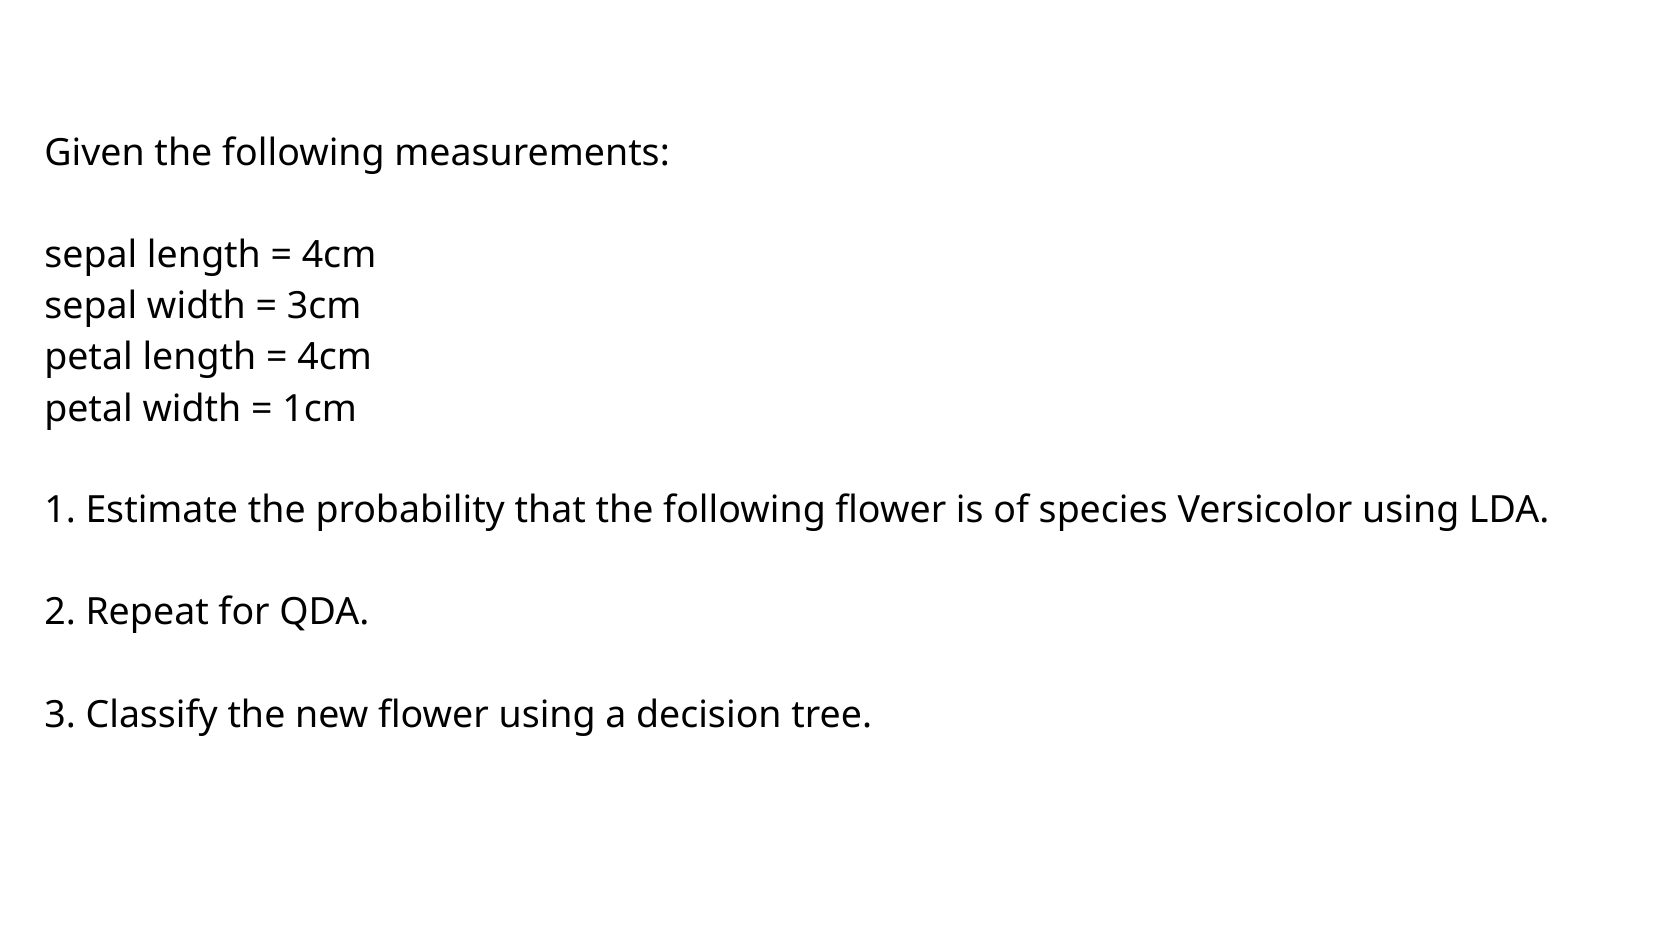

Given the following measurements:
sepal length = 4cm
sepal width = 3cm
petal length = 4cm
petal width = 1cm
1. Estimate the probability that the following flower is of species Versicolor using LDA.
2. Repeat for QDA.
3. Classify the new flower using a decision tree.